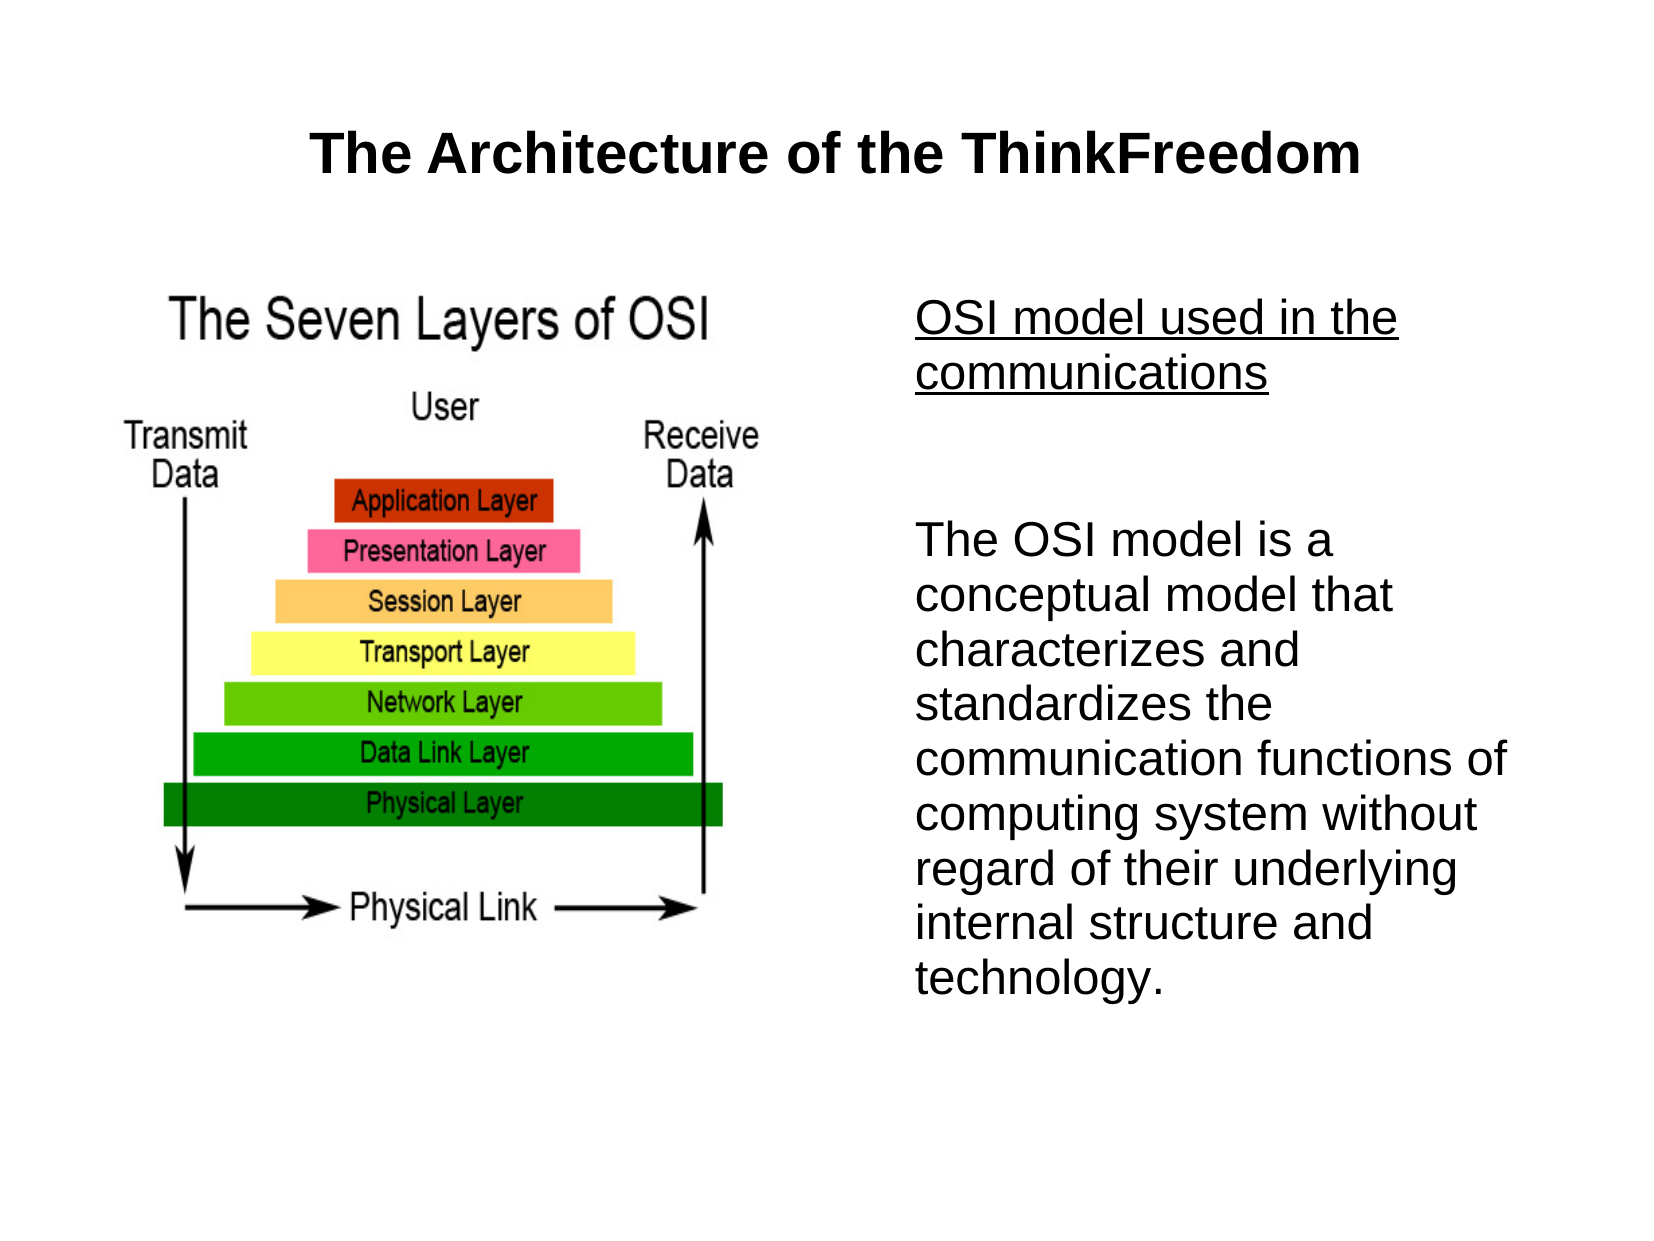

# The Architecture of the ThinkFreedom
OSI model used in the communications
The OSI model is a conceptual model that characterizes and standardizes the communication functions of computing system without regard of their underlying internal structure and technology.